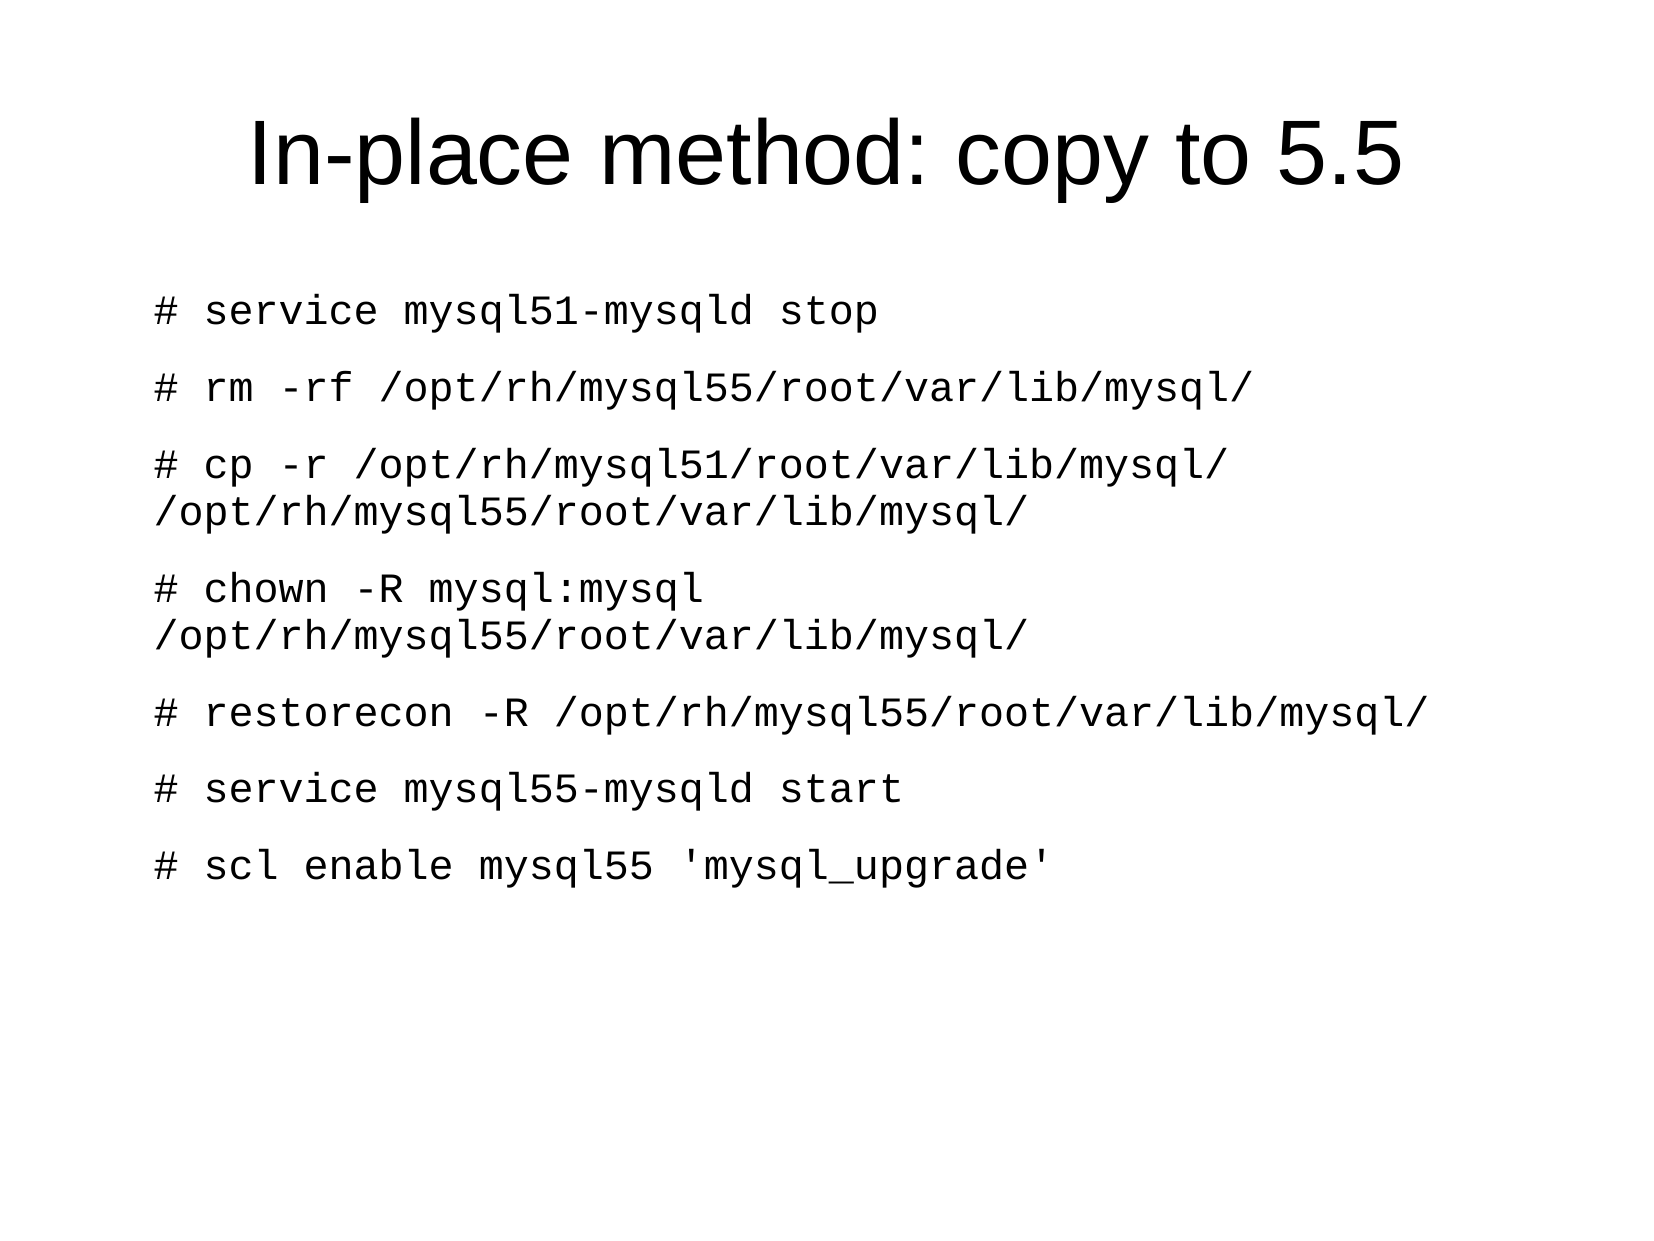

# In-place method: copy to 5.5
# service mysql51-mysqld stop
# rm -rf /opt/rh/mysql55/root/var/lib/mysql/
# cp -r /opt/rh/mysql51/root/var/lib/mysql/ /opt/rh/mysql55/root/var/lib/mysql/
# chown -R mysql:mysql /opt/rh/mysql55/root/var/lib/mysql/
# restorecon -R /opt/rh/mysql55/root/var/lib/mysql/
# service mysql55-mysqld start
# scl enable mysql55 'mysql_upgrade'